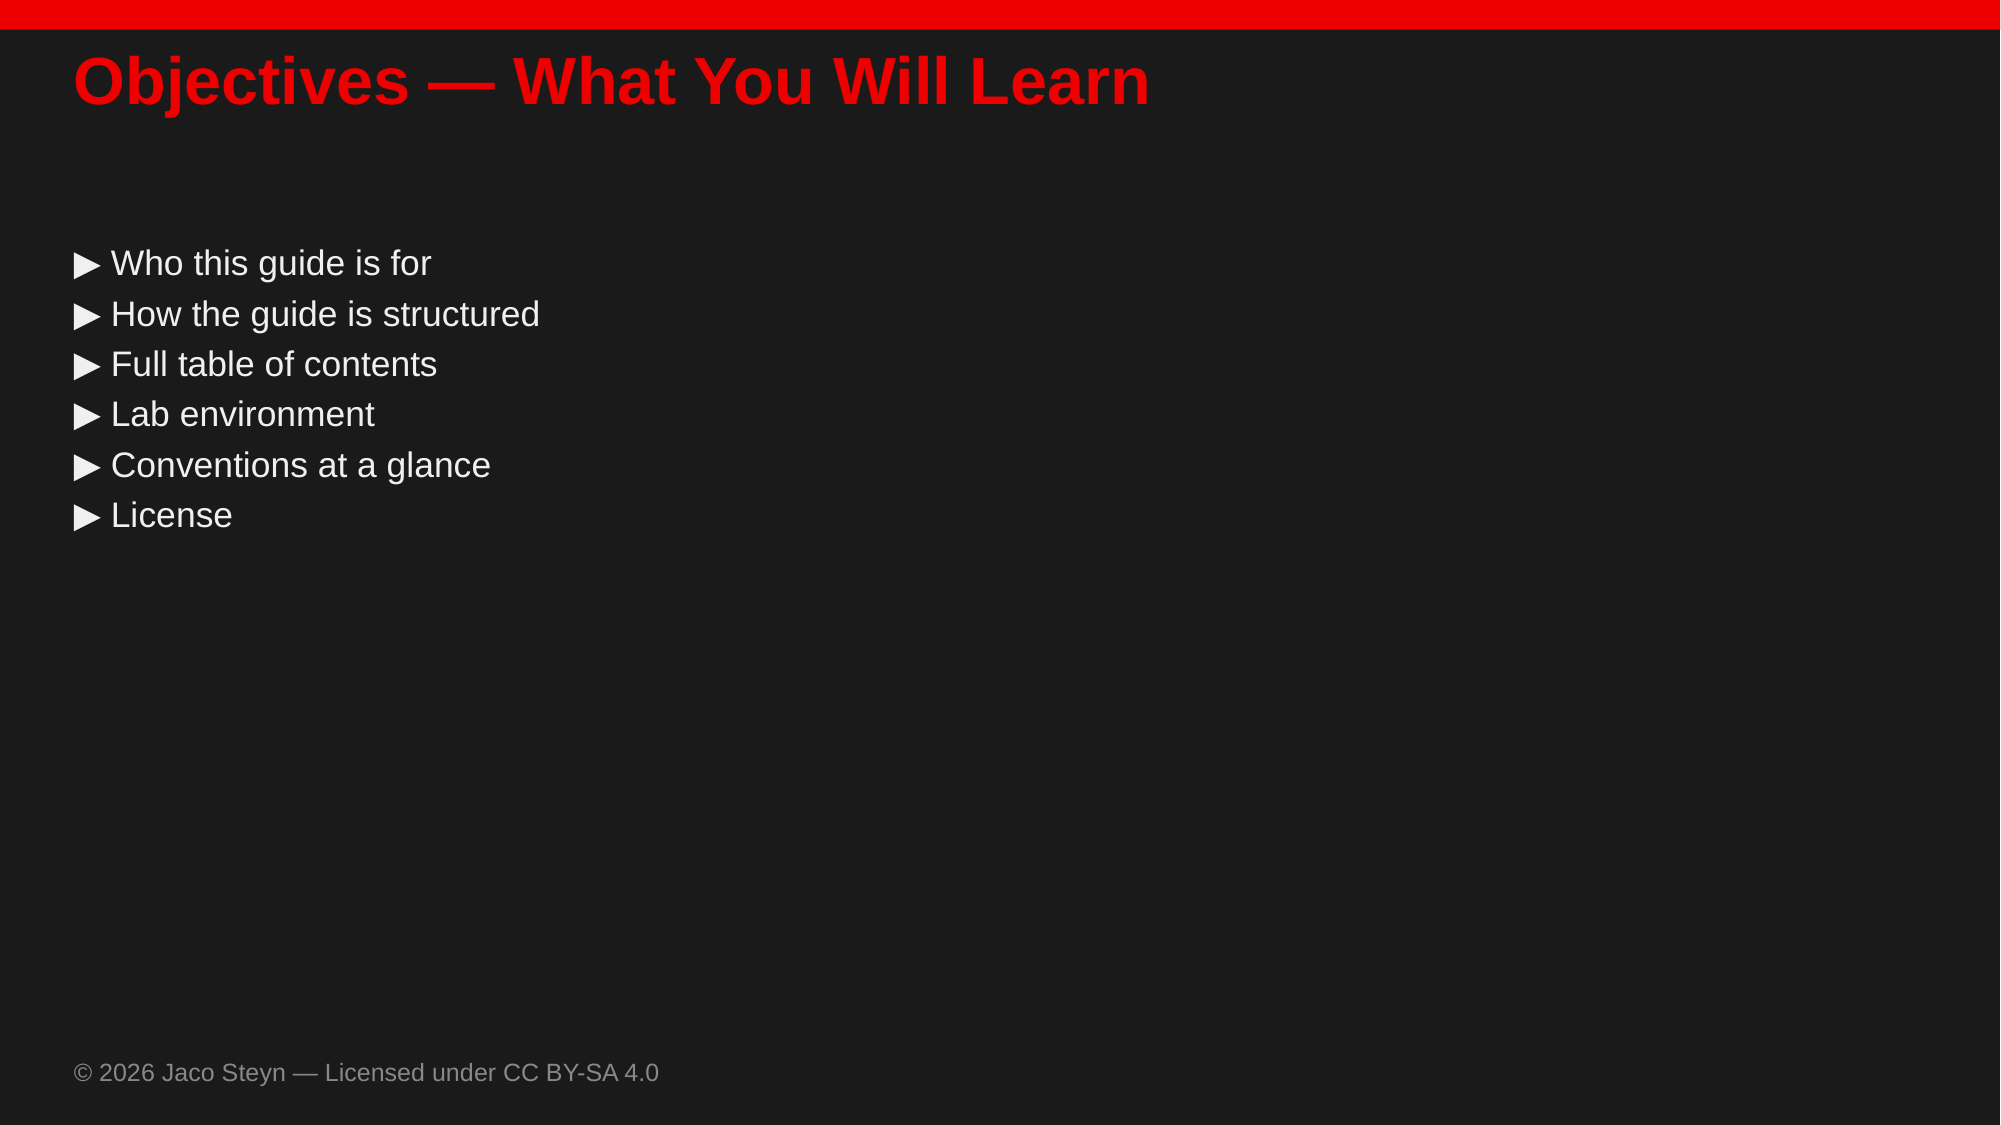

Objectives — What You Will Learn
▶ Who this guide is for
▶ How the guide is structured
▶ Full table of contents
▶ Lab environment
▶ Conventions at a glance
▶ License
© 2026 Jaco Steyn — Licensed under CC BY-SA 4.0